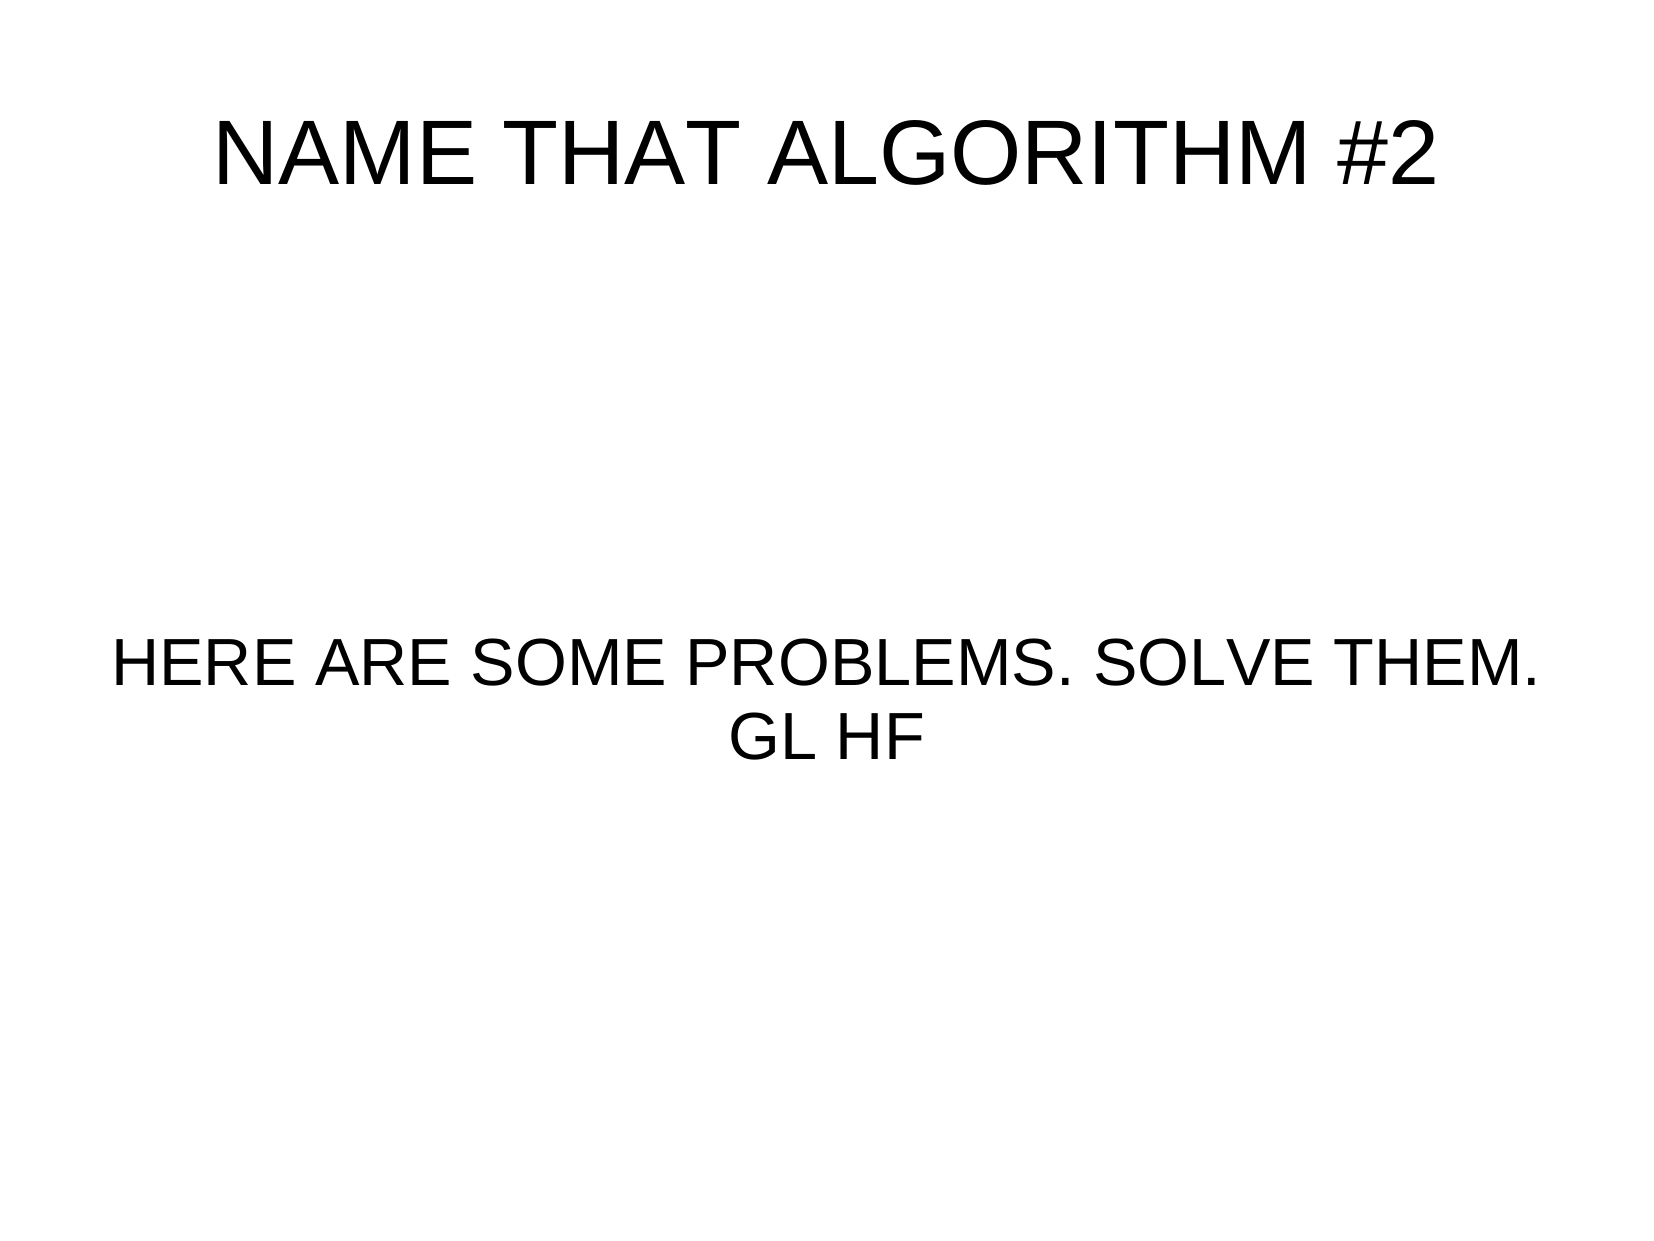

# NAME THAT ALGORITHM #2
HERE ARE SOME PROBLEMS. SOLVE THEM. GL HF